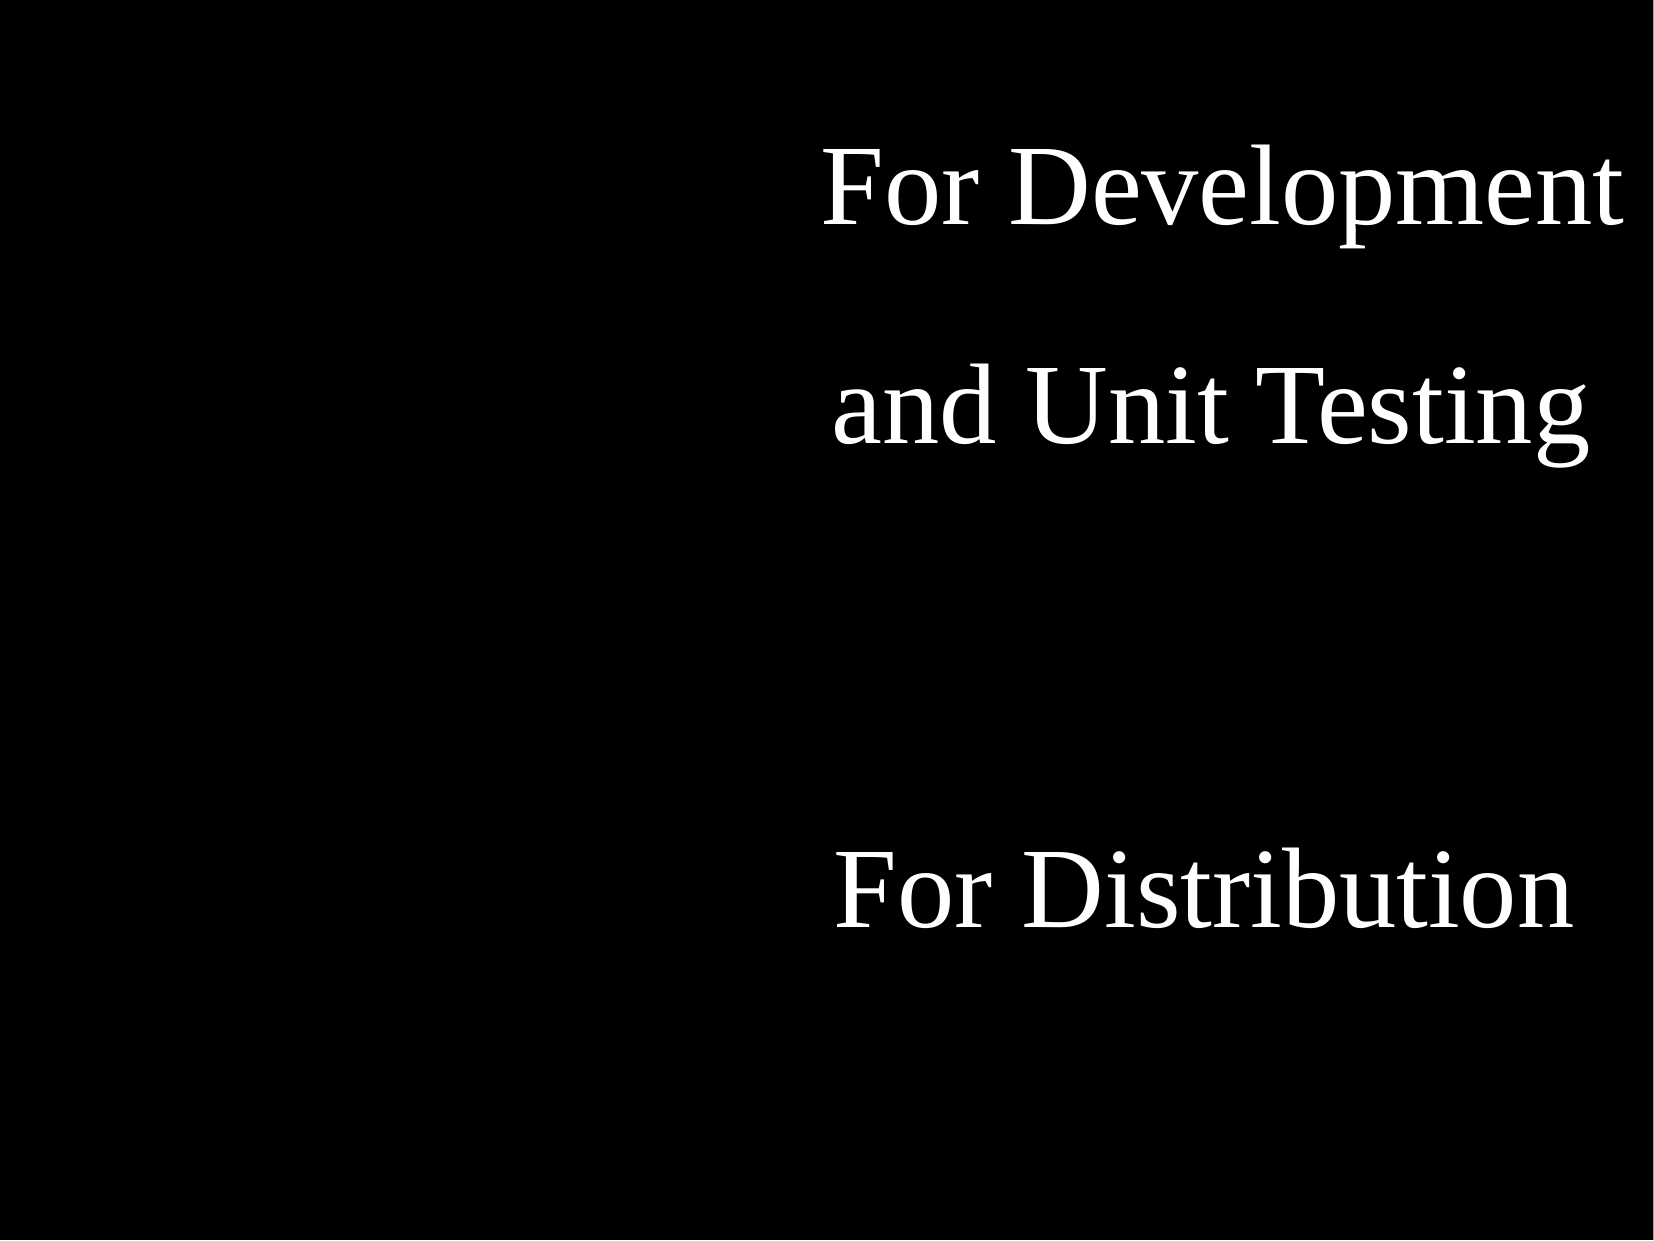

For Development
and Unit Testing
# For Distribution